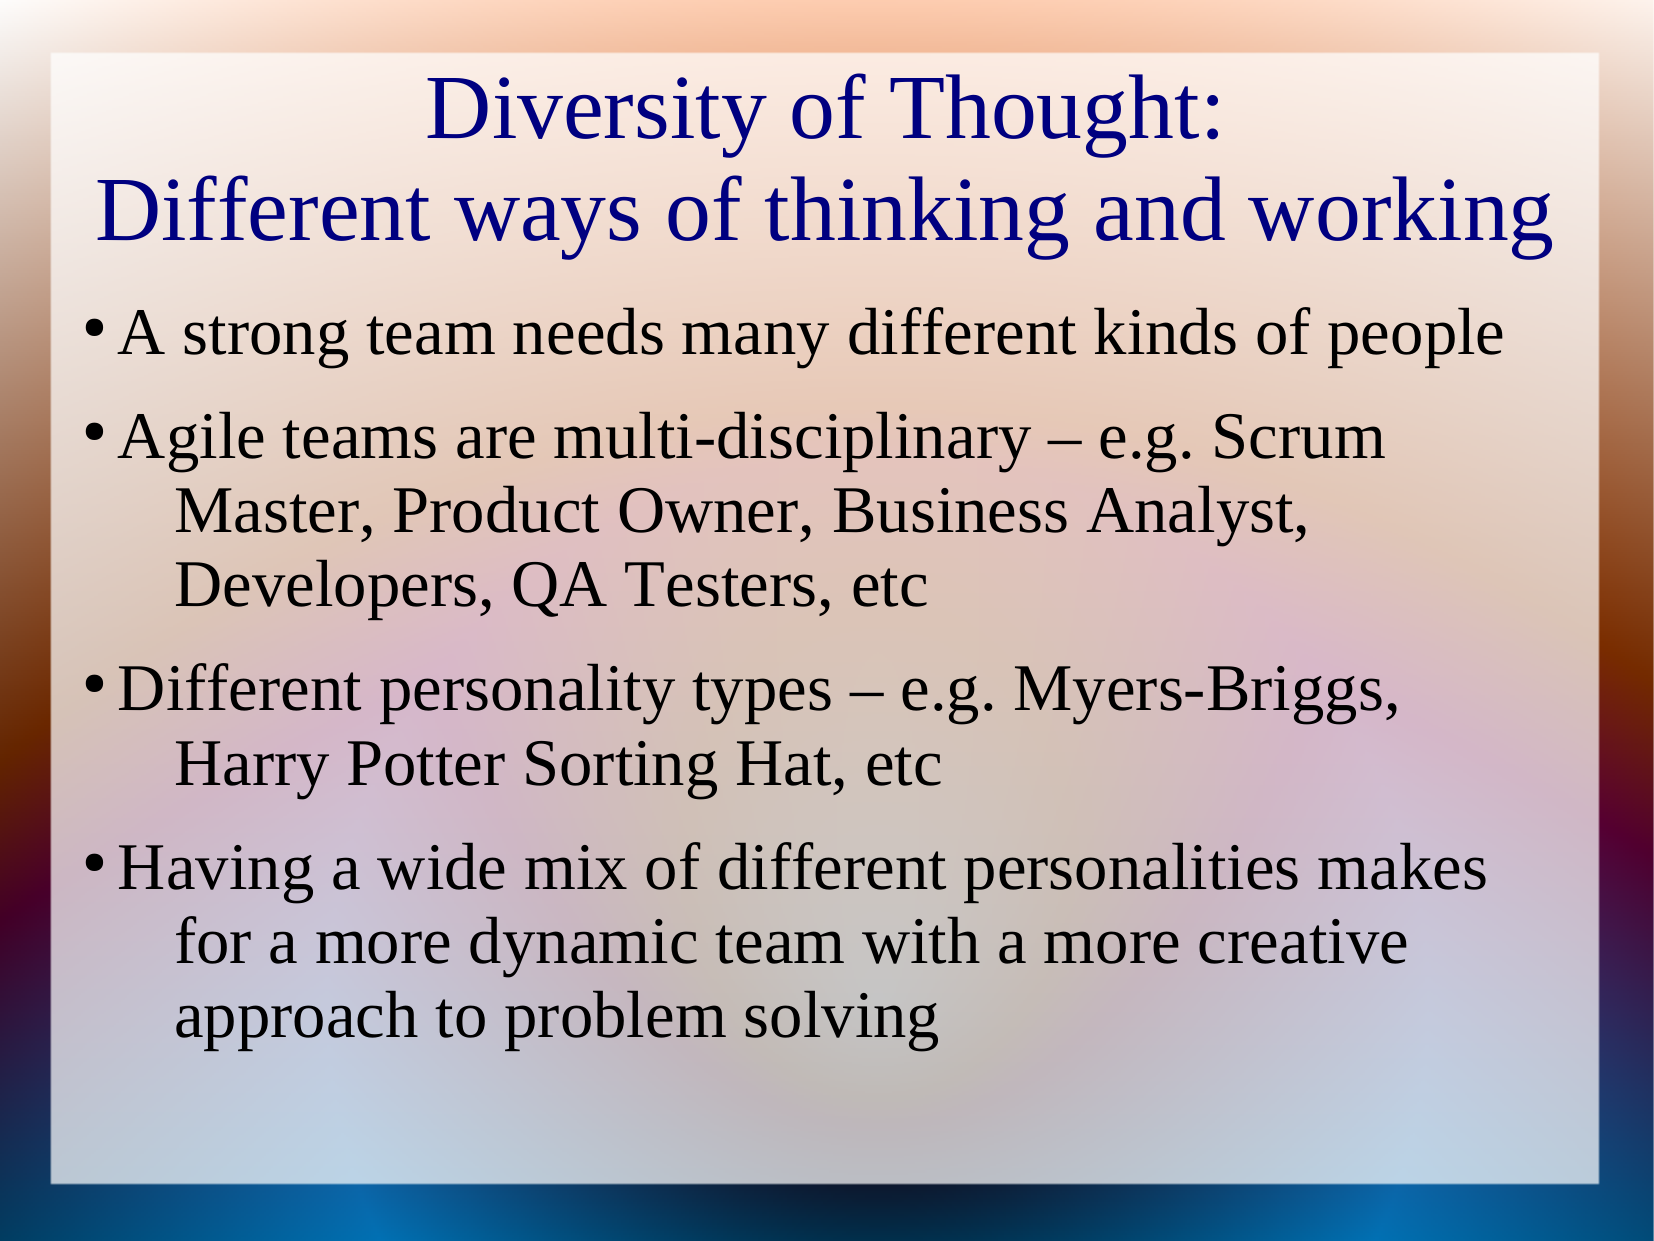

# Diversity of Thought: Different ways of thinking and working
A strong team needs many different kinds of people
Agile teams are multi-disciplinary – e.g. Scrum Master, Product Owner, Business Analyst, Developers, QA Testers, etc
Different personality types – e.g. Myers-Briggs, Harry Potter Sorting Hat, etc
Having a wide mix of different personalities makes for a more dynamic team with a more creative approach to problem solving